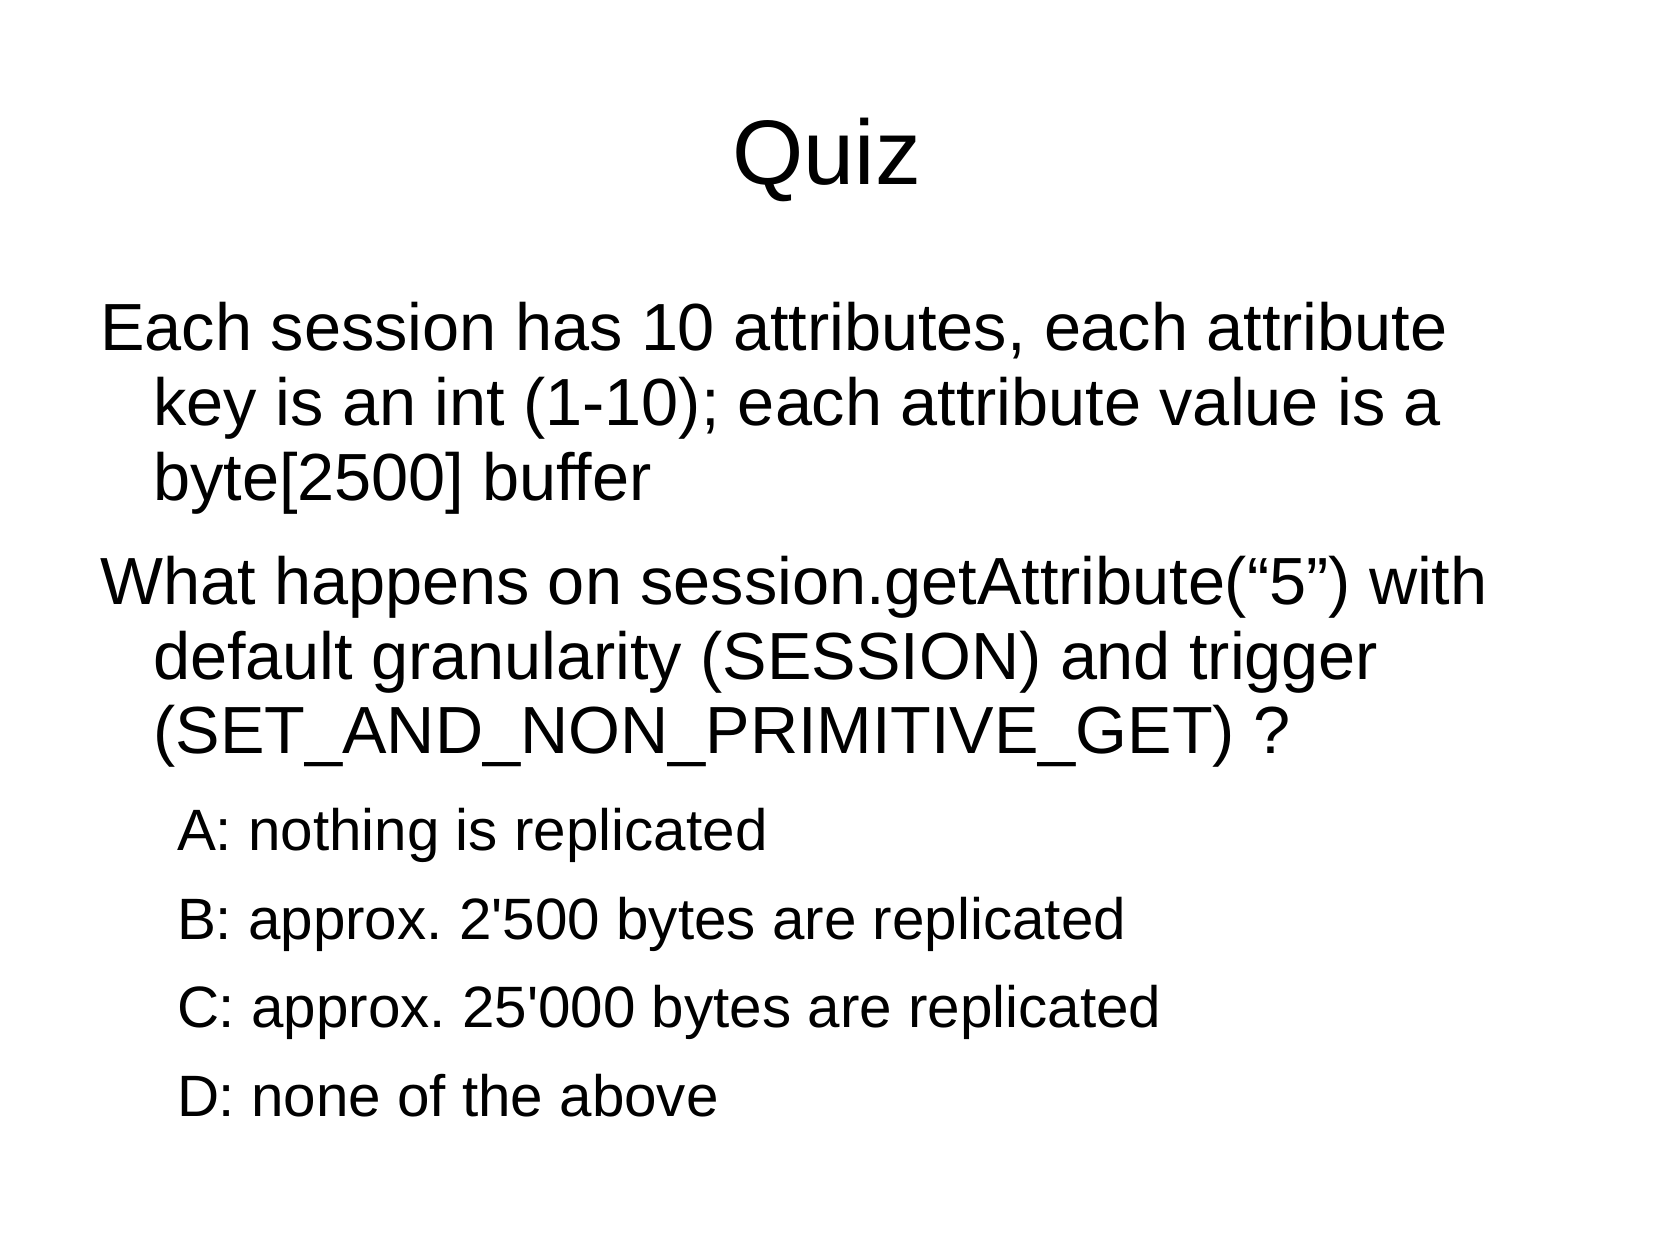

# Quiz
Each session has 10 attributes, each attribute key is an int (1-10); each attribute value is a byte[2500] buffer
What happens on session.getAttribute(“5”) with default granularity (SESSION) and trigger (SET_AND_NON_PRIMITIVE_GET) ?
A: nothing is replicated
B: approx. 2'500 bytes are replicated
C: approx. 25'000 bytes are replicated
D: none of the above